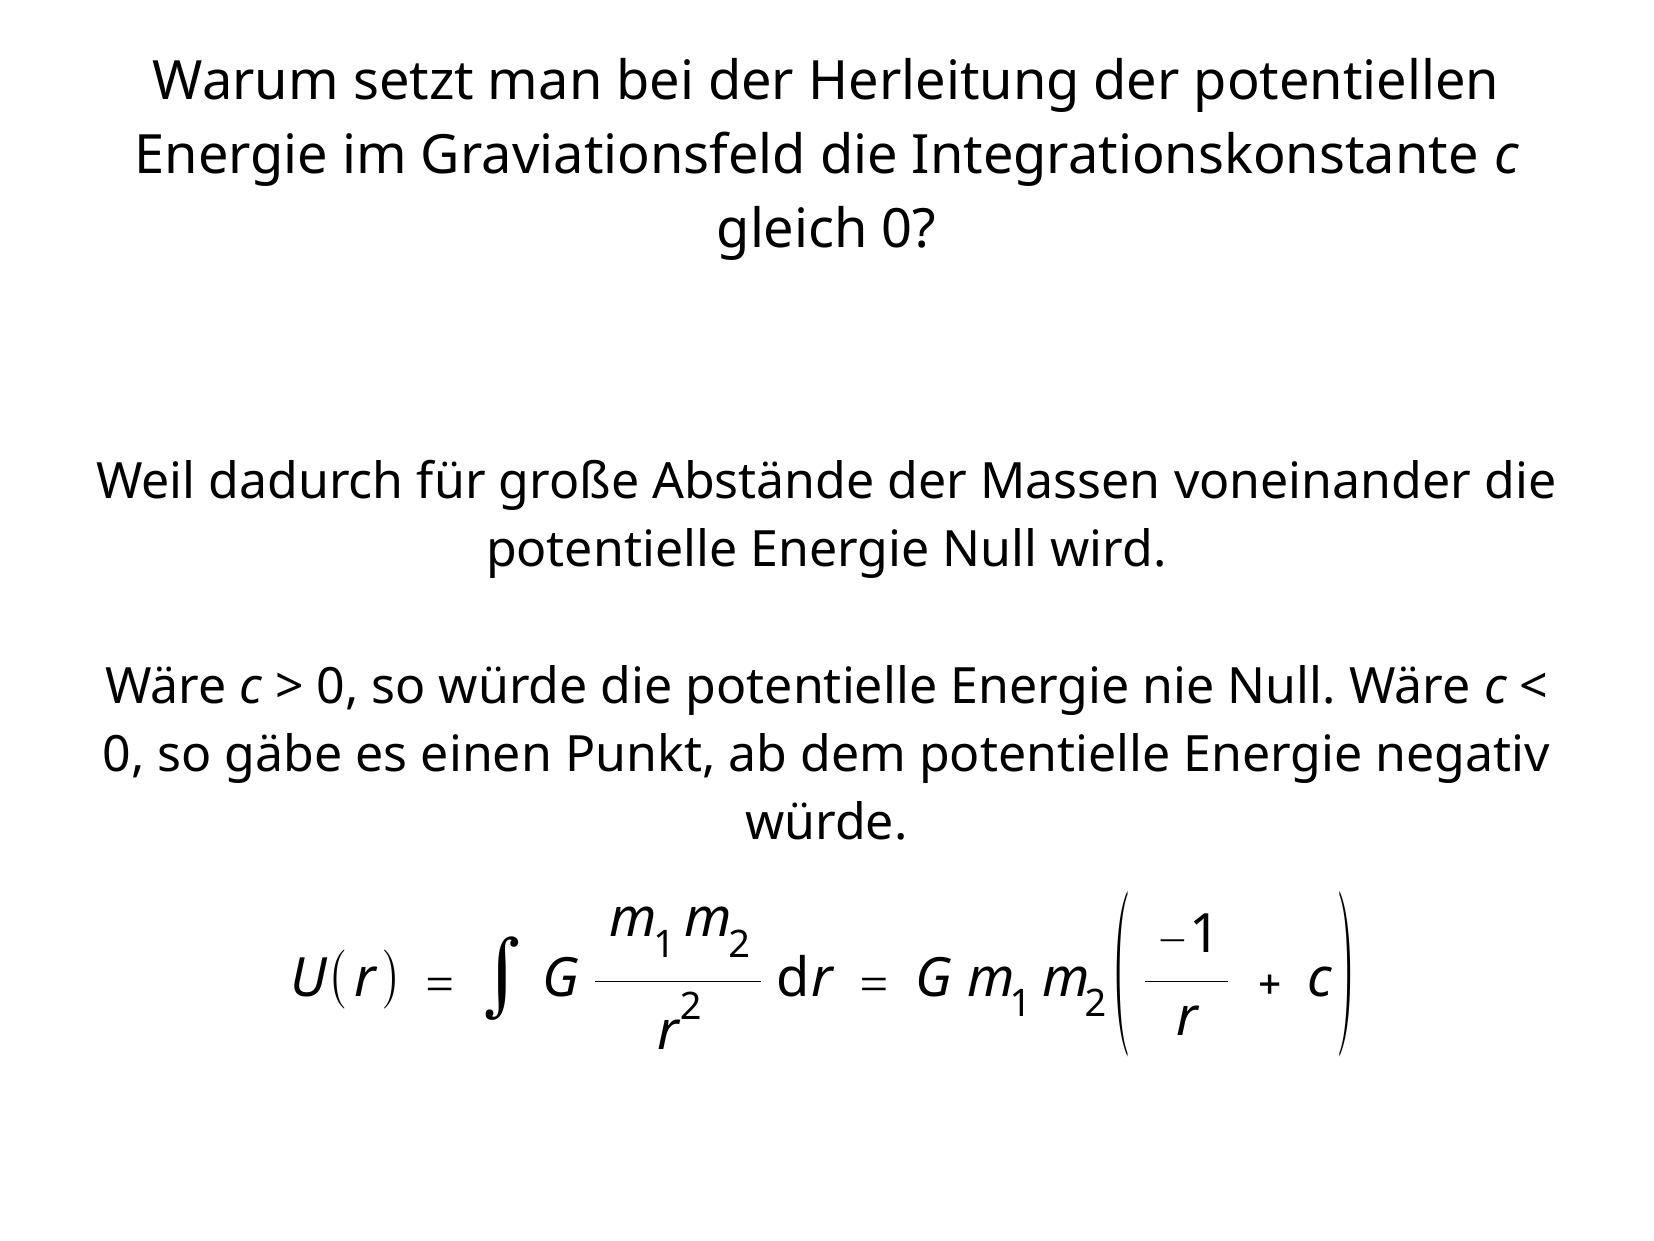

# Warum setzt man bei der Herleitung der potentiellen Energie im Graviationsfeld die Integrationskonstante c gleich 0?
Weil dadurch für große Abstände der Massen voneinander die potentielle Energie Null wird.
Wäre c > 0, so würde die potentielle Energie nie Null. Wäre c < 0, so gäbe es einen Punkt, ab dem potentielle Energie negativ würde.